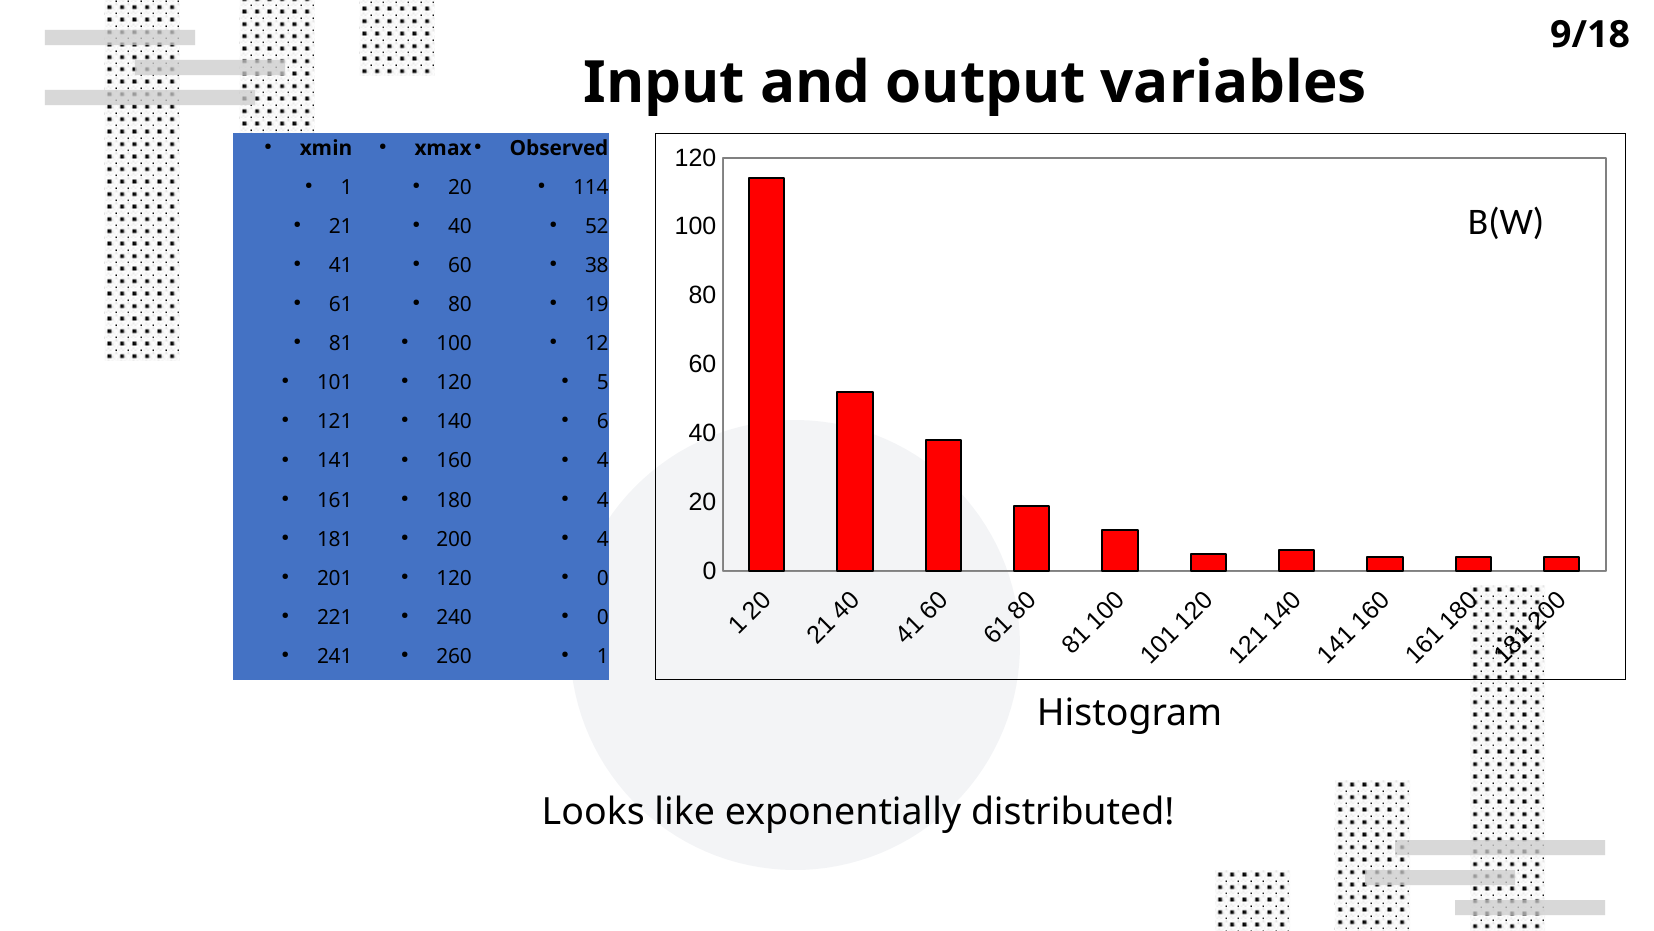

9/18
Input and output variables
| xmin | xmax | Observed |
| --- | --- | --- |
| 1 | 20 | 114 |
| 21 | 40 | 52 |
| 41 | 60 | 38 |
| 61 | 80 | 19 |
| 81 | 100 | 12 |
| 101 | 120 | 5 |
| 121 | 140 | 6 |
| 141 | 160 | 4 |
| 161 | 180 | 4 |
| 181 | 200 | 4 |
| 201 | 120 | 0 |
| 221 | 240 | 0 |
| 241 | 260 | 1 |
### Chart
| Category | Series1 |
|---|---|
| 1 20 | 114.0 |
| 21 40 | 52.0 |
| 41 60 | 38.0 |
| 61 80 | 19.0 |
| 81 100 | 12.0 |
| 101 120 | 5.0 |
| 121 140 | 6.0 |
| 141 160 | 4.0 |
| 161 180 | 4.0 |
| 181 200 | 4.0 |B(W)
Histogram
Looks like exponentially distributed!